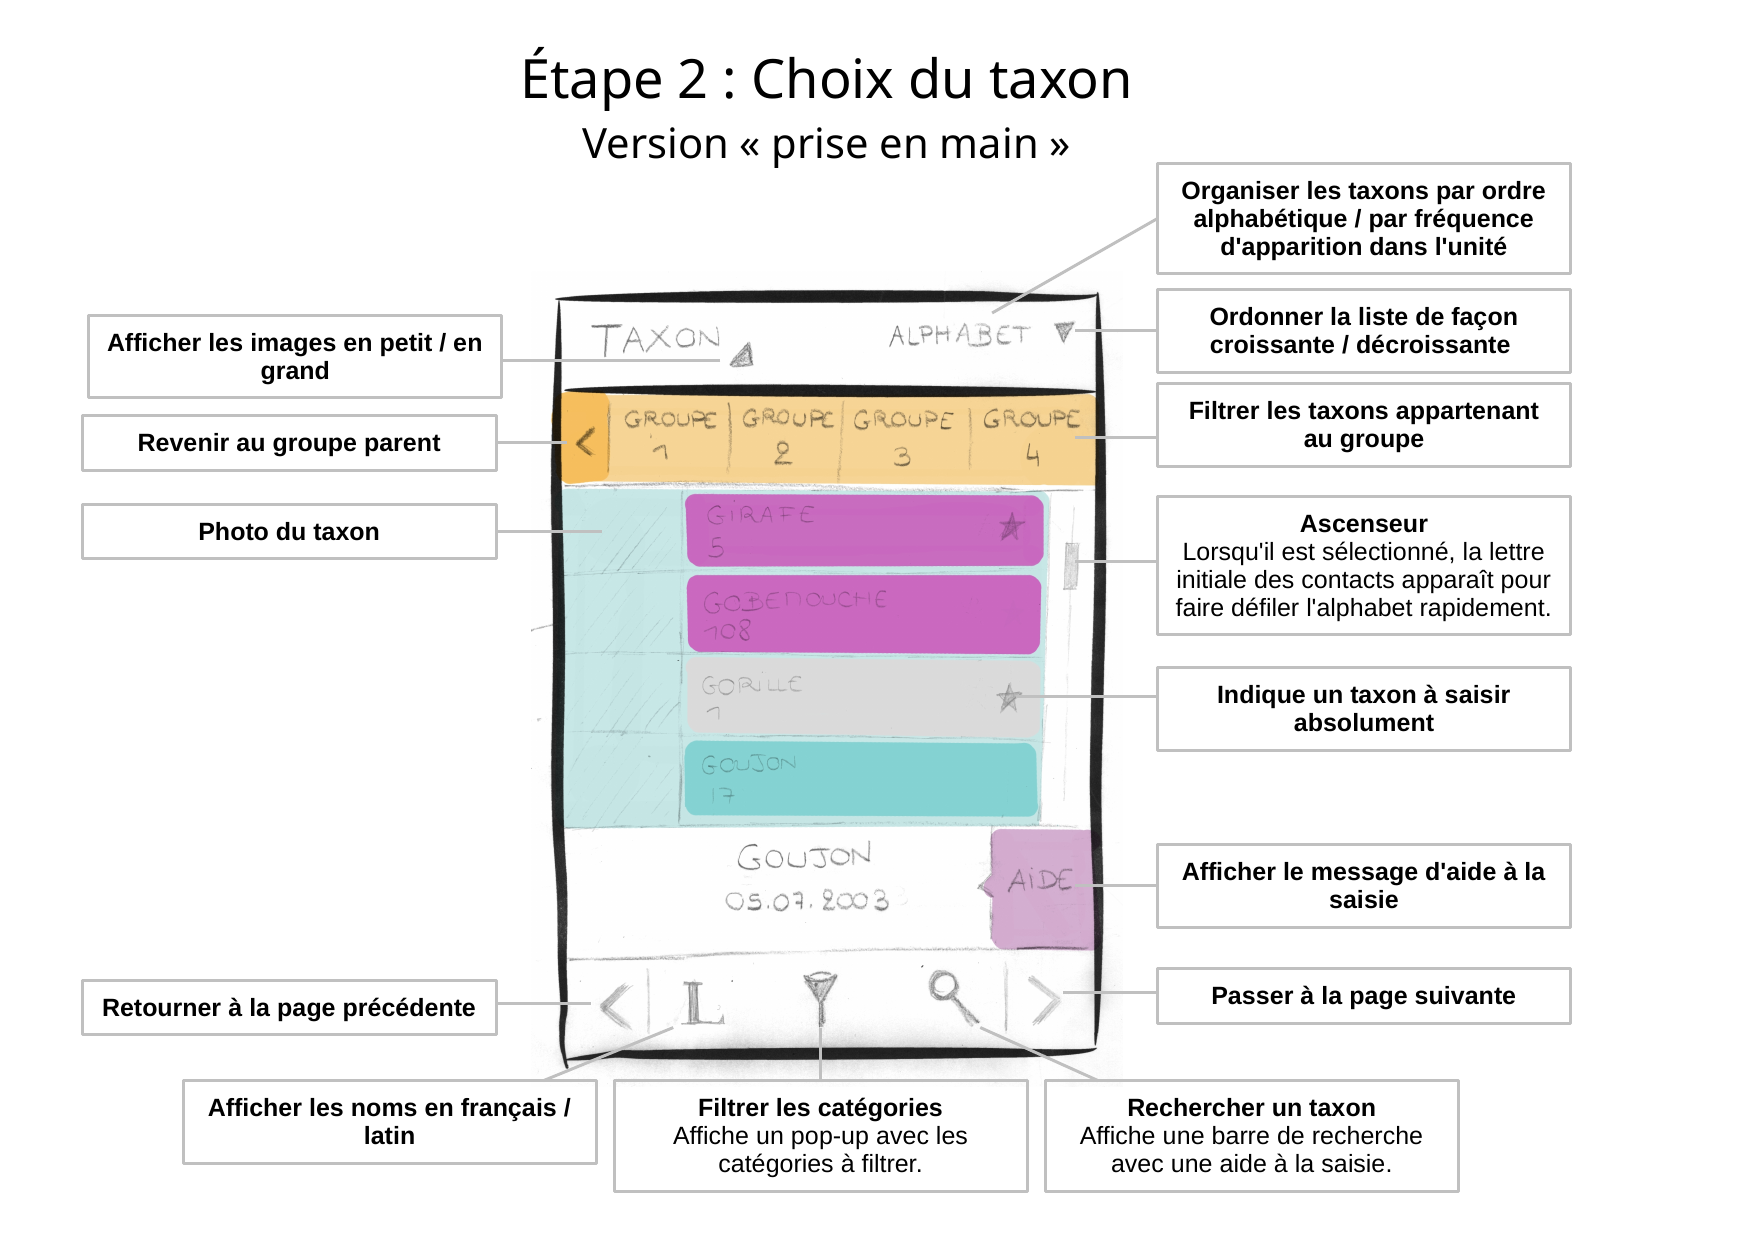

Étape 2 : Choix du taxon
Version « prise en main »
Organiser les taxons par ordre alphabétique / par fréquence d'apparition dans l'unité
Ordonner la liste de façon croissante / décroissante
Afficher les images en petit / en grand
Filtrer les taxons appartenant au groupe
Revenir au groupe parent
Ascenseur
Lorsqu'il est sélectionné, la lettre initiale des contacts apparaît pour faire défiler l'alphabet rapidement.
Photo du taxon
Indique un taxon à saisir absolument
Afficher le message d'aide à la saisie
Passer à la page suivante
Retourner à la page précédente
Afficher les noms en français / latin
# Filtrer les catégories Affiche un pop-up avec les catégories à filtrer.
Rechercher un taxon
Affiche une barre de recherche avec une aide à la saisie.